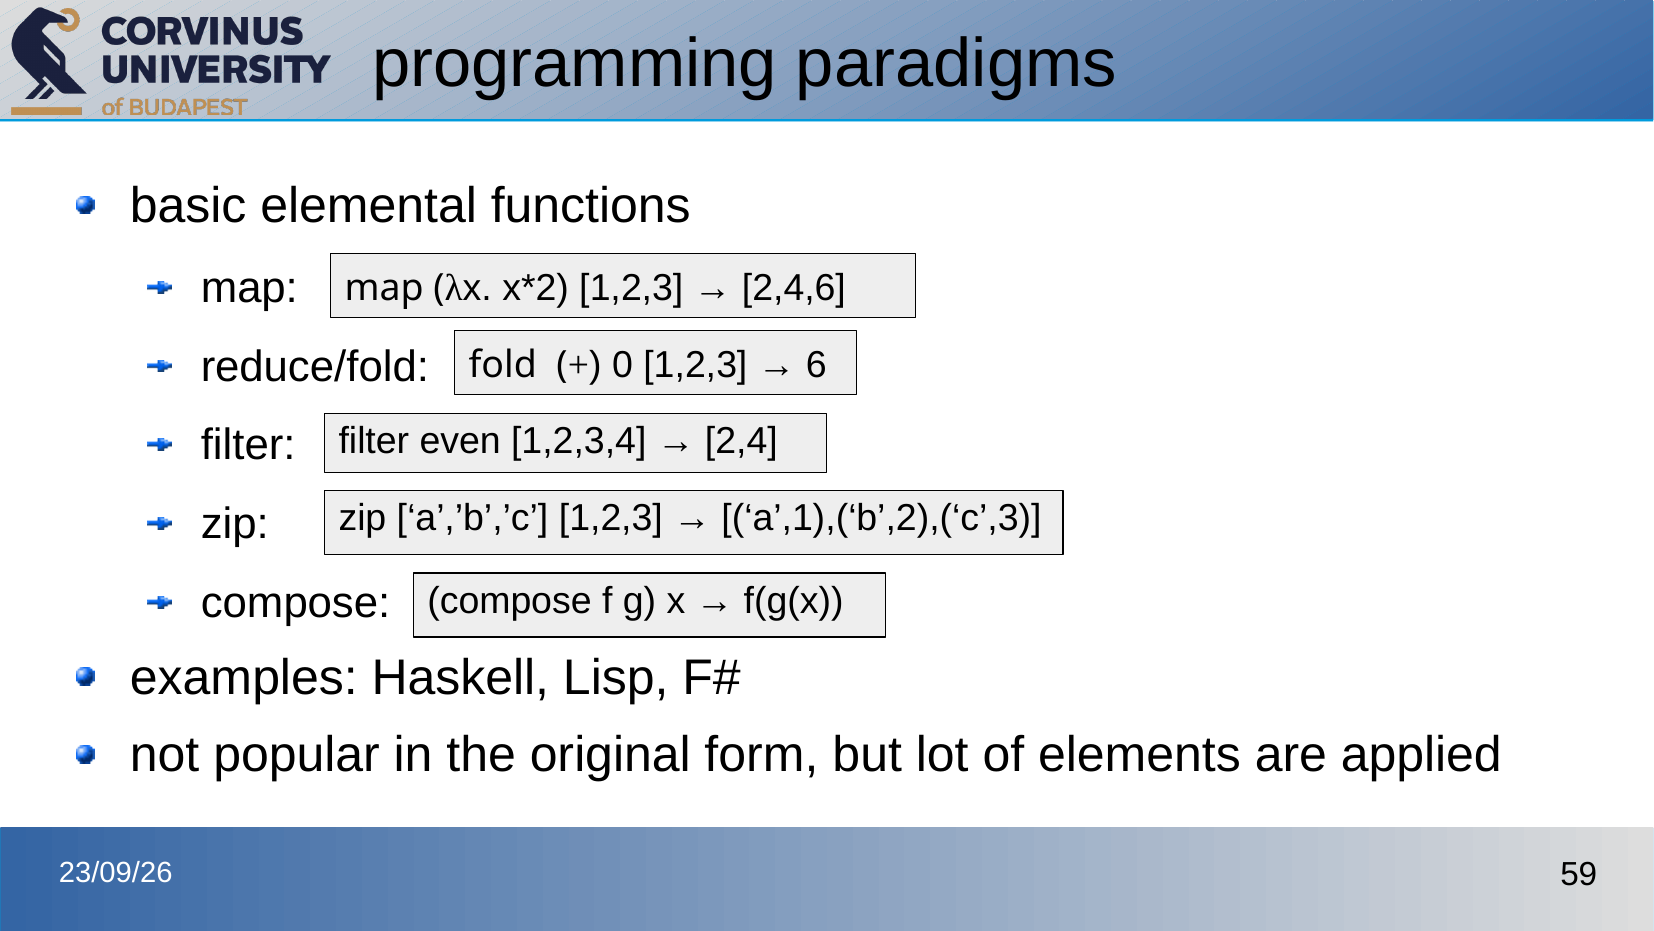

# programming paradigms
basic elemental functions
map:
reduce/fold:
filter:
zip:
compose:
examples: Haskell, Lisp, F#
not popular in the original form, but lot of elements are applied
map (λx. x*2) [1,2,3] → [2,4,6]
fold (+) 0 [1,2,3] → 6
filter even [1,2,3,4] → [2,4]
zip [‘a’,’b’,’c’] [1,2,3] → [(‘a’,1),(‘b’,2),(‘c’,3)]
(compose f g) x → f(g(x))